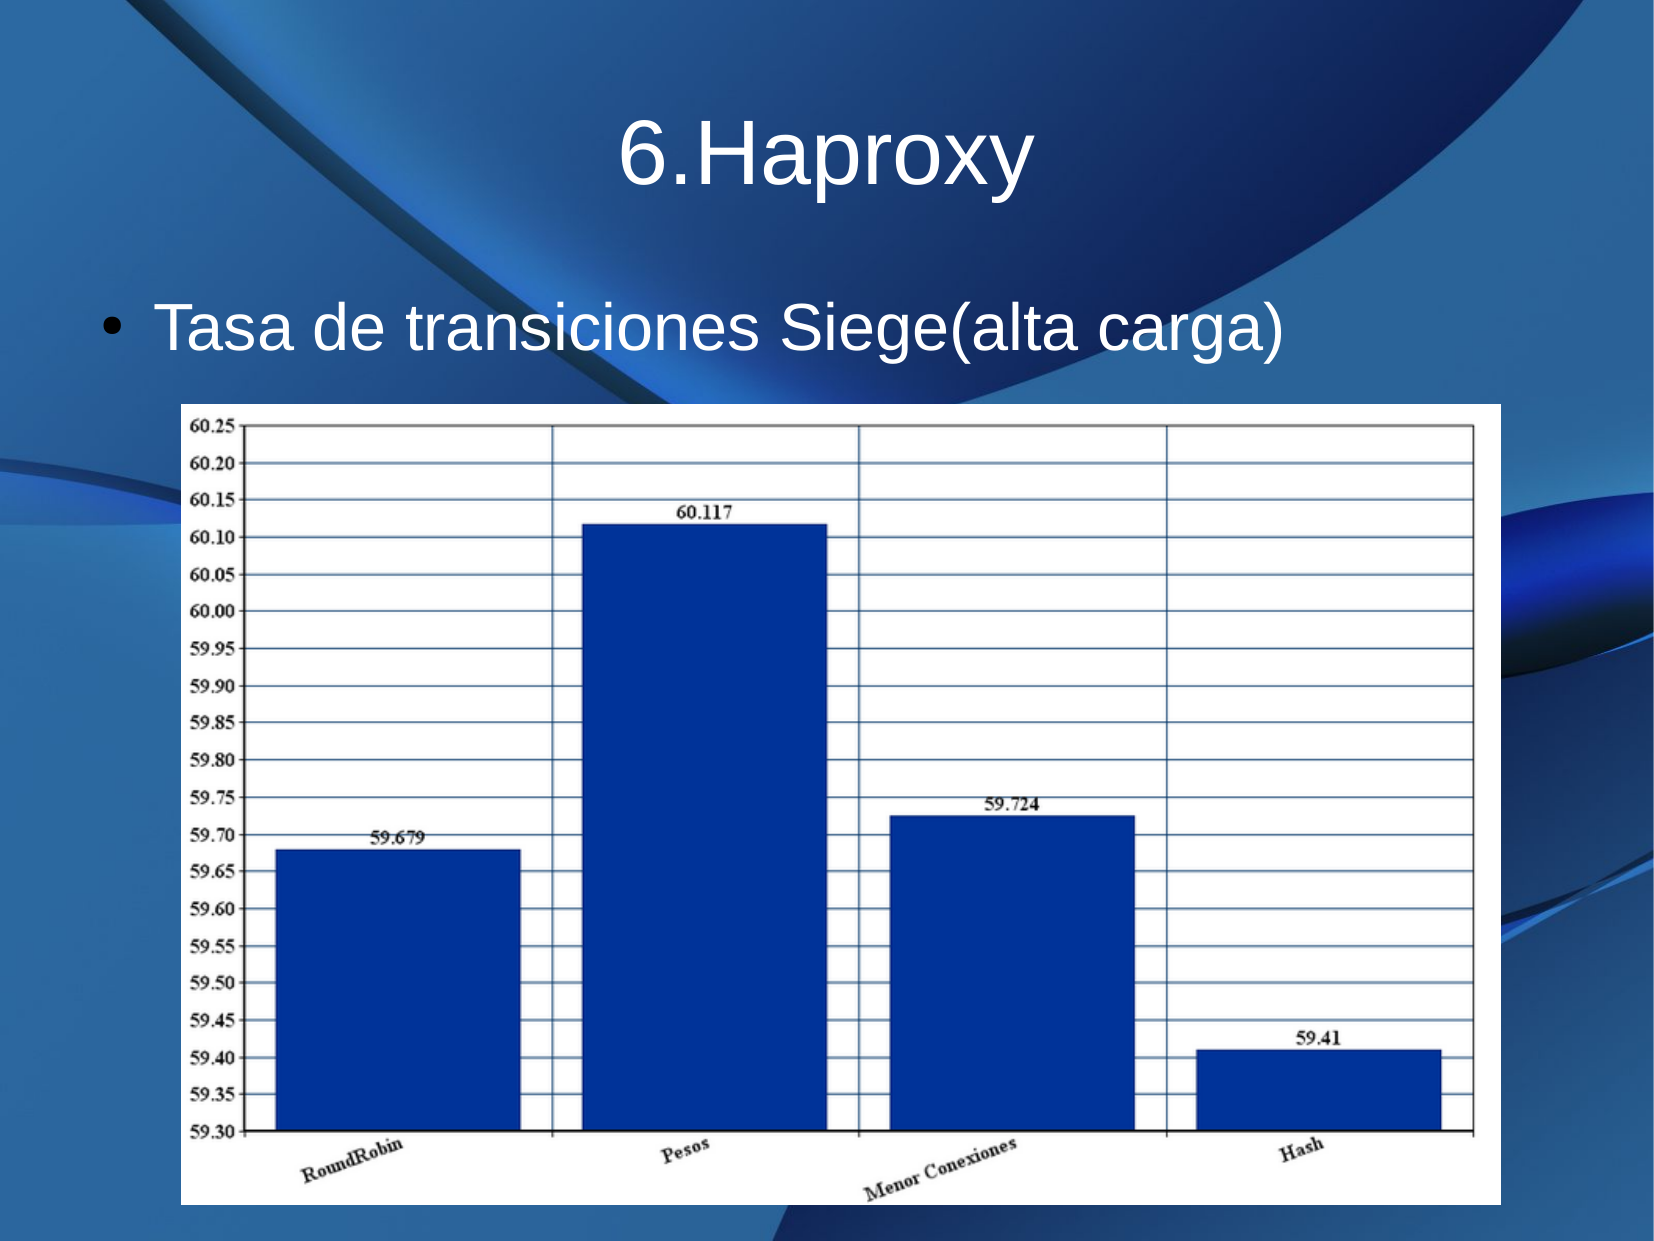

# 6.Haproxy
Tasa de transiciones Siege(alta carga)